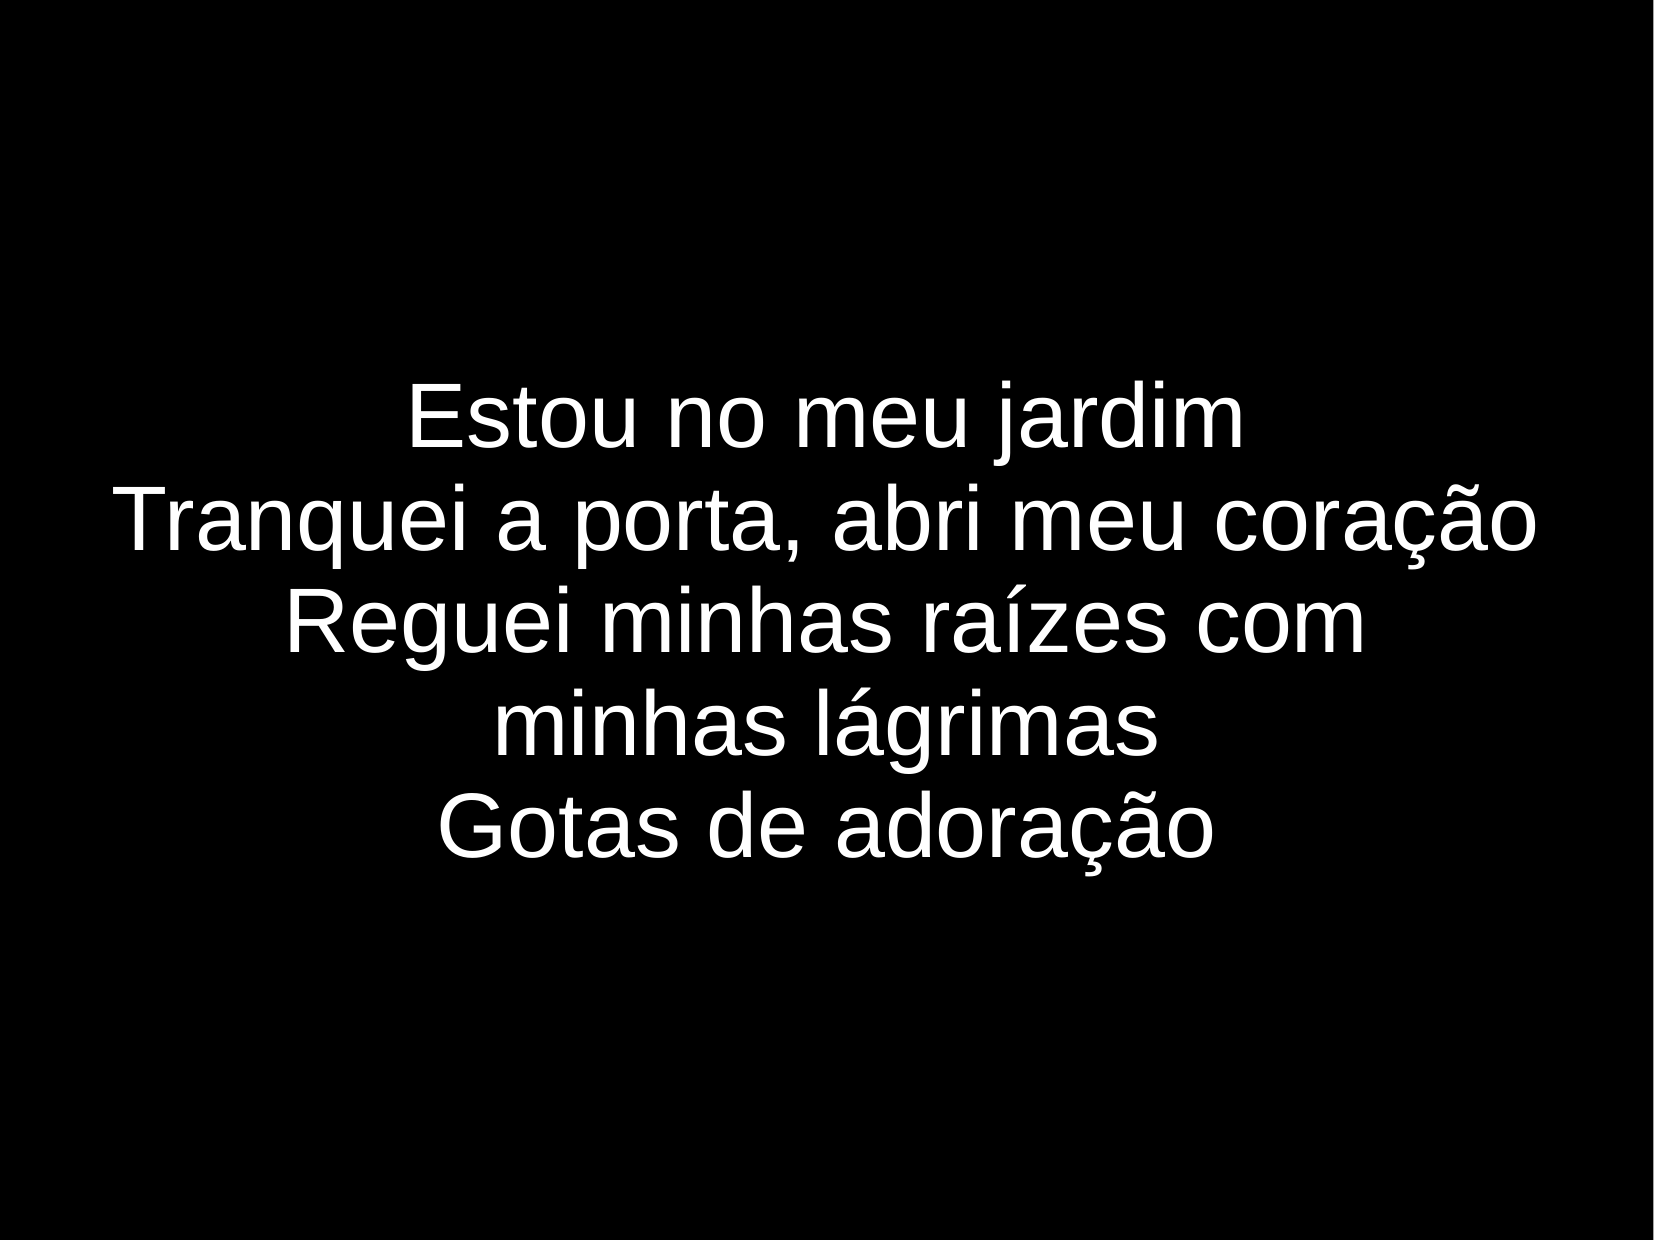

# Estou no meu jardim
Tranquei a porta, abri meu coração
Reguei minhas raízes com
minhas lágrimas
Gotas de adoração